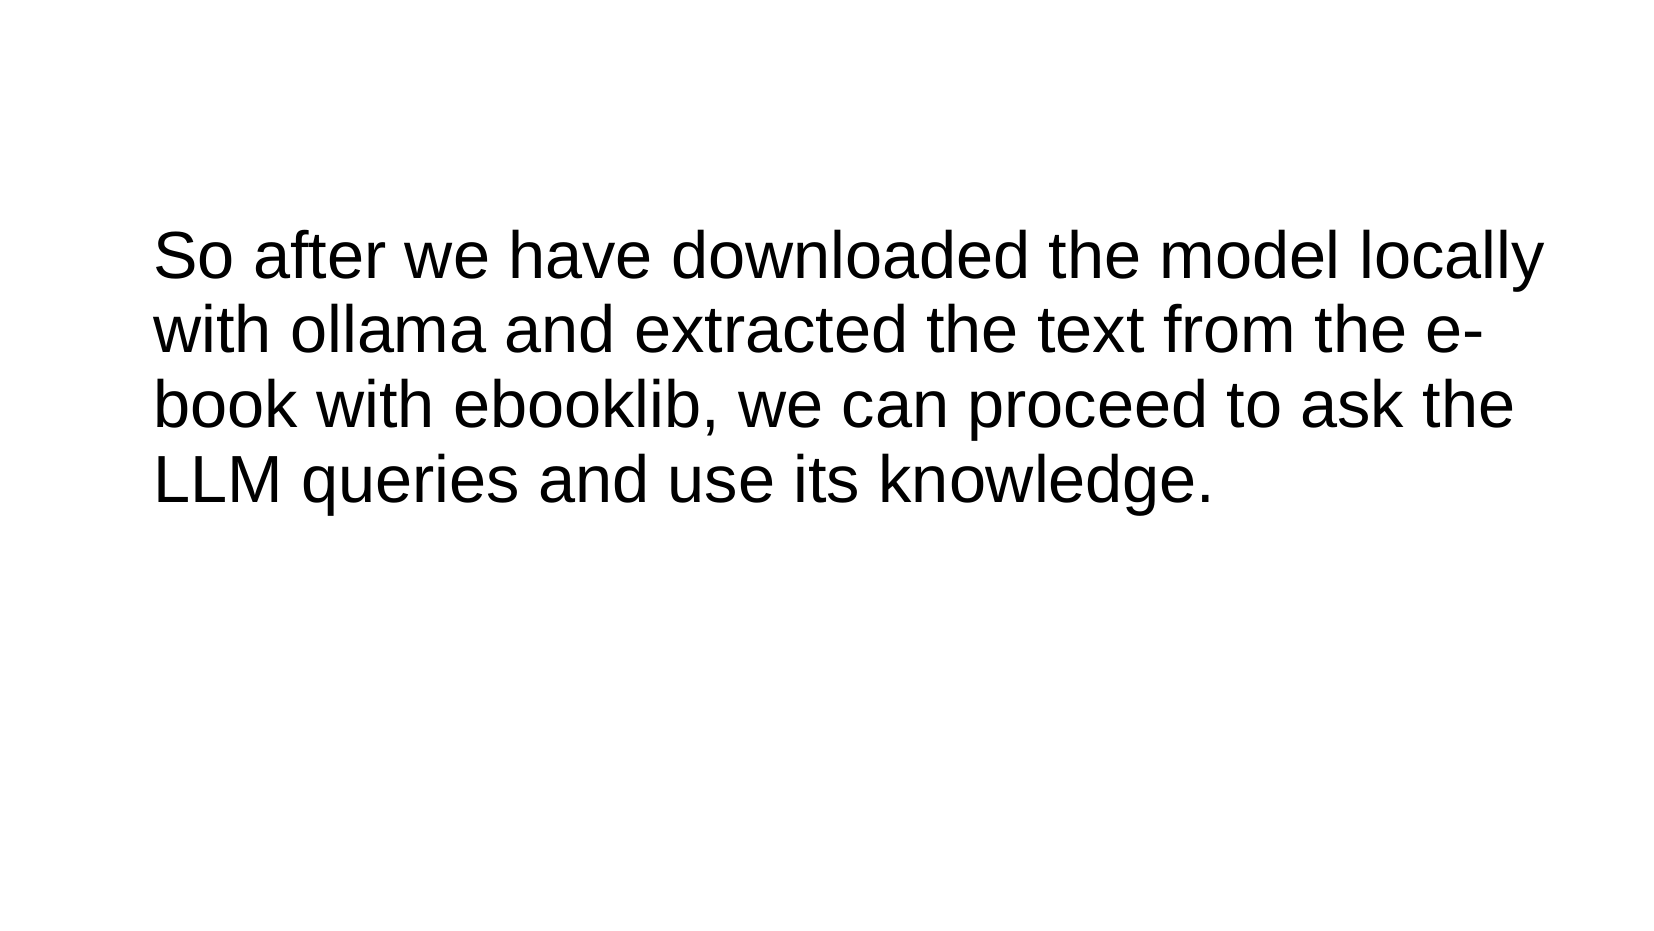

# So after we have downloaded the model locally with ollama and extracted the text from the e-book with ebooklib, we can proceed to ask the LLM queries and use its knowledge.